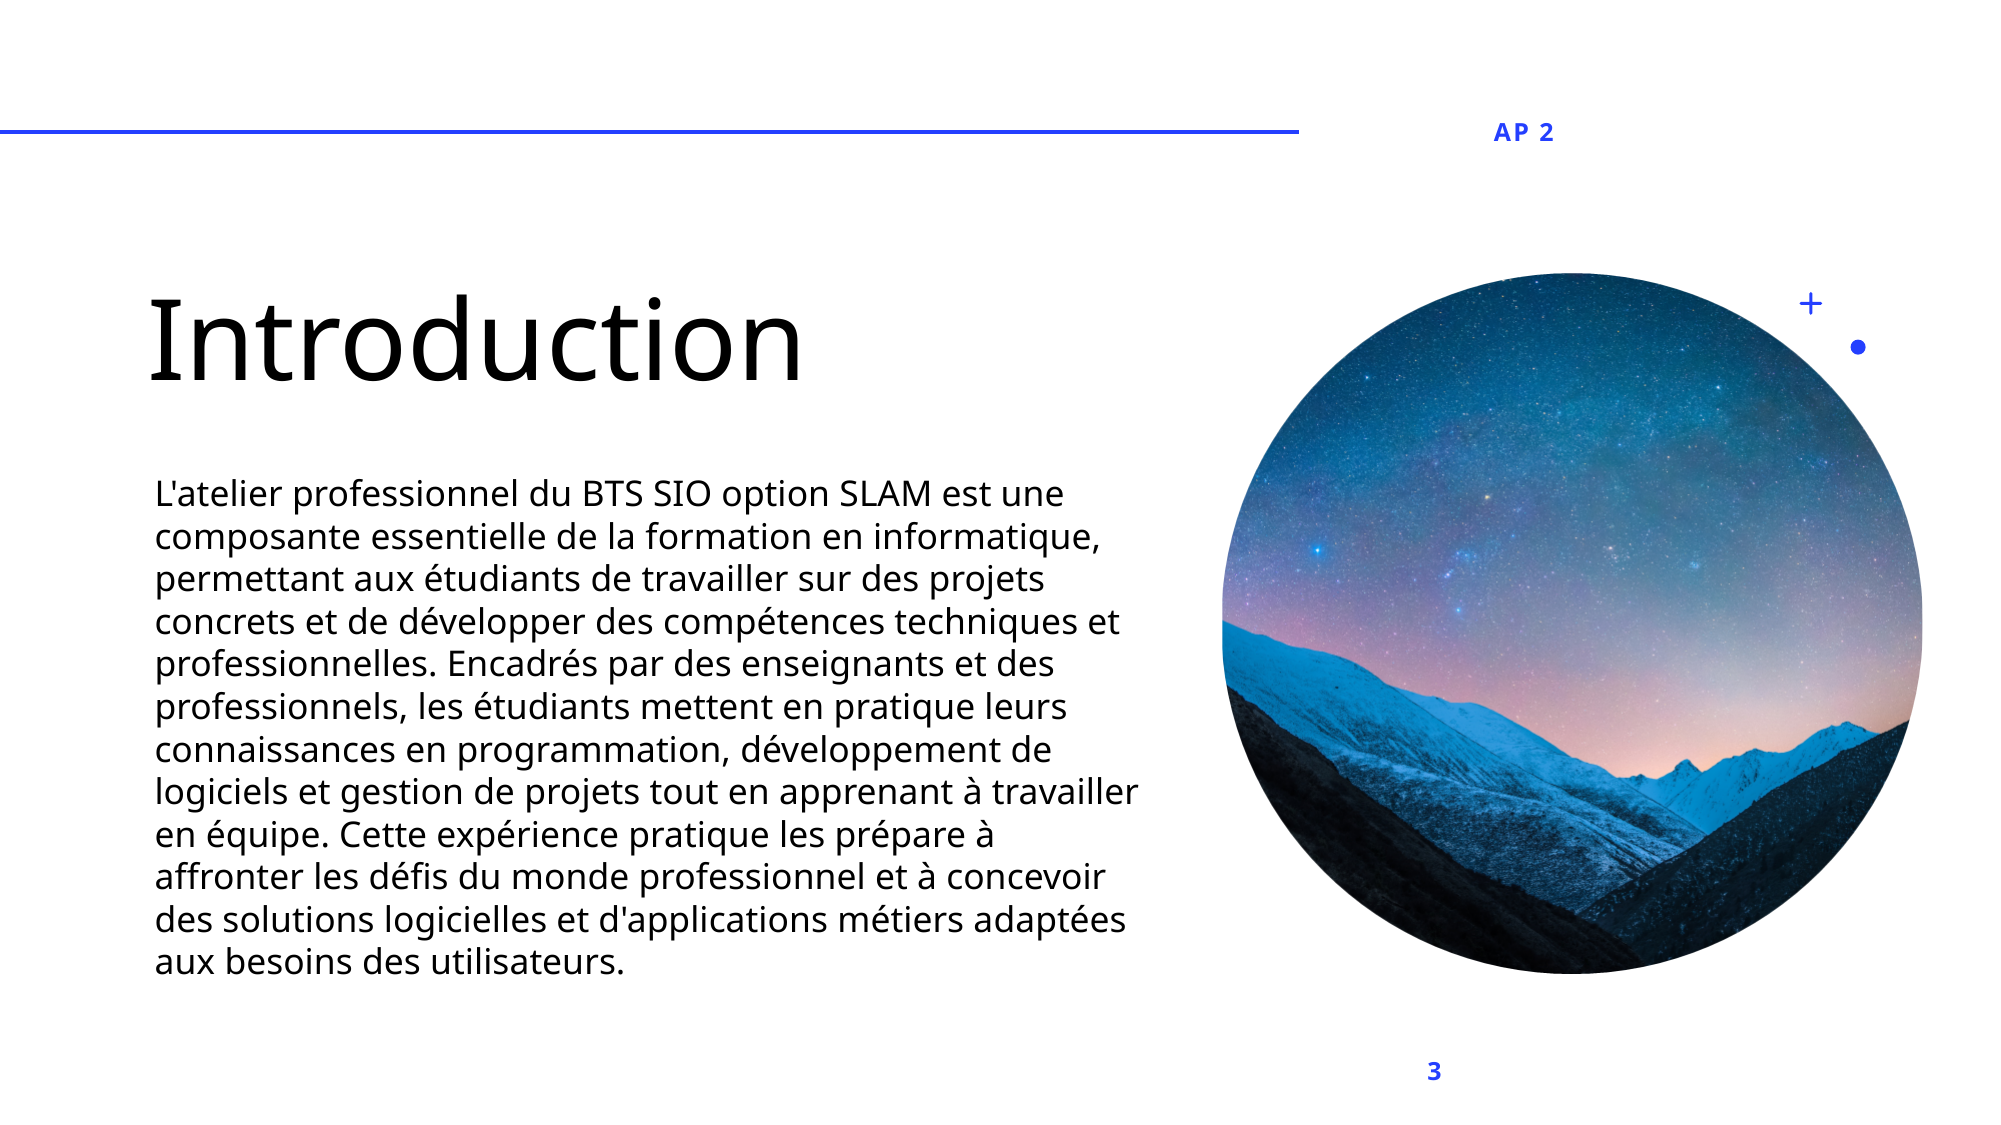

AP 2
# Introduction
L'atelier professionnel du BTS SIO option SLAM est une composante essentielle de la formation en informatique, permettant aux étudiants de travailler sur des projets concrets et de développer des compétences techniques et professionnelles. Encadrés par des enseignants et des professionnels, les étudiants mettent en pratique leurs connaissances en programmation, développement de logiciels et gestion de projets tout en apprenant à travailler en équipe. Cette expérience pratique les prépare à affronter les défis du monde professionnel et à concevoir des solutions logicielles et d'applications métiers adaptées aux besoins des utilisateurs.